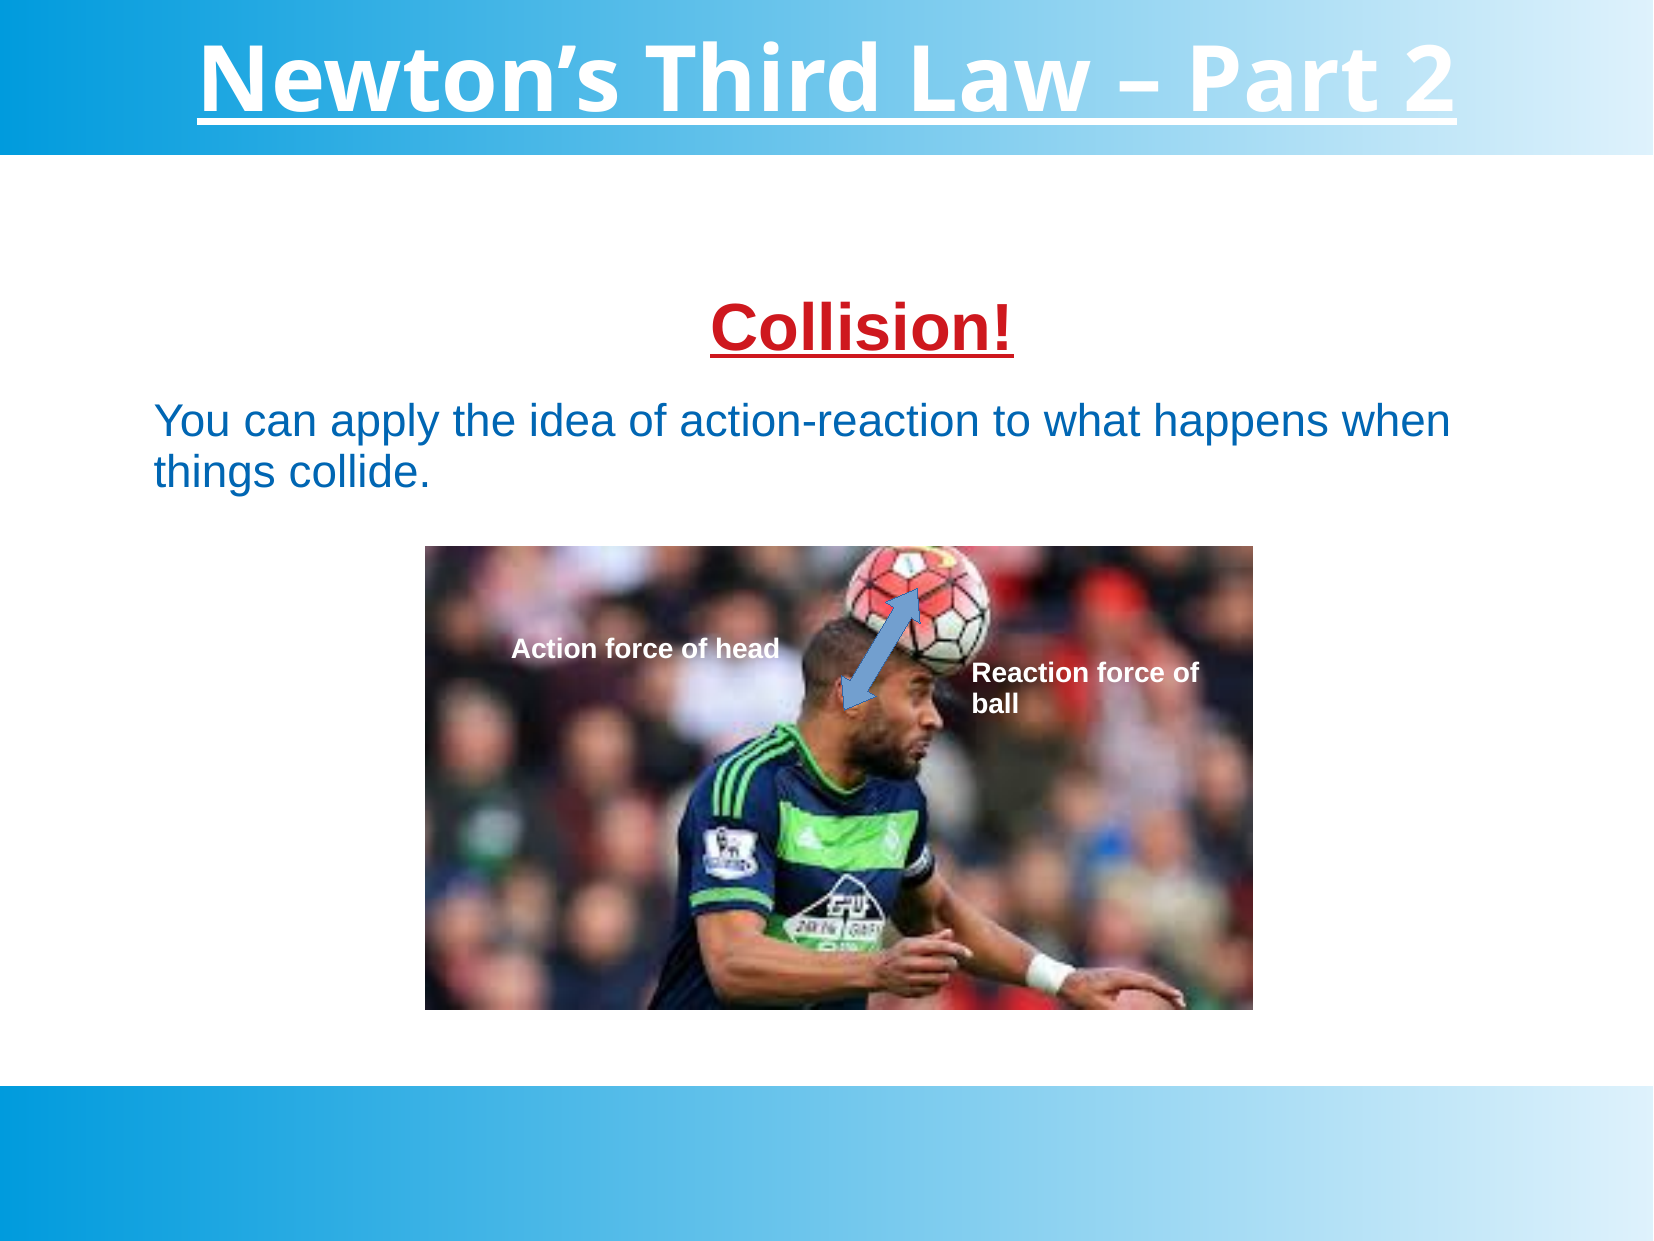

# Newton’s Third Law – Part 2
Collision!
You can apply the idea of action-reaction to what happens when things collide.
Action force of head
Reaction force of ball